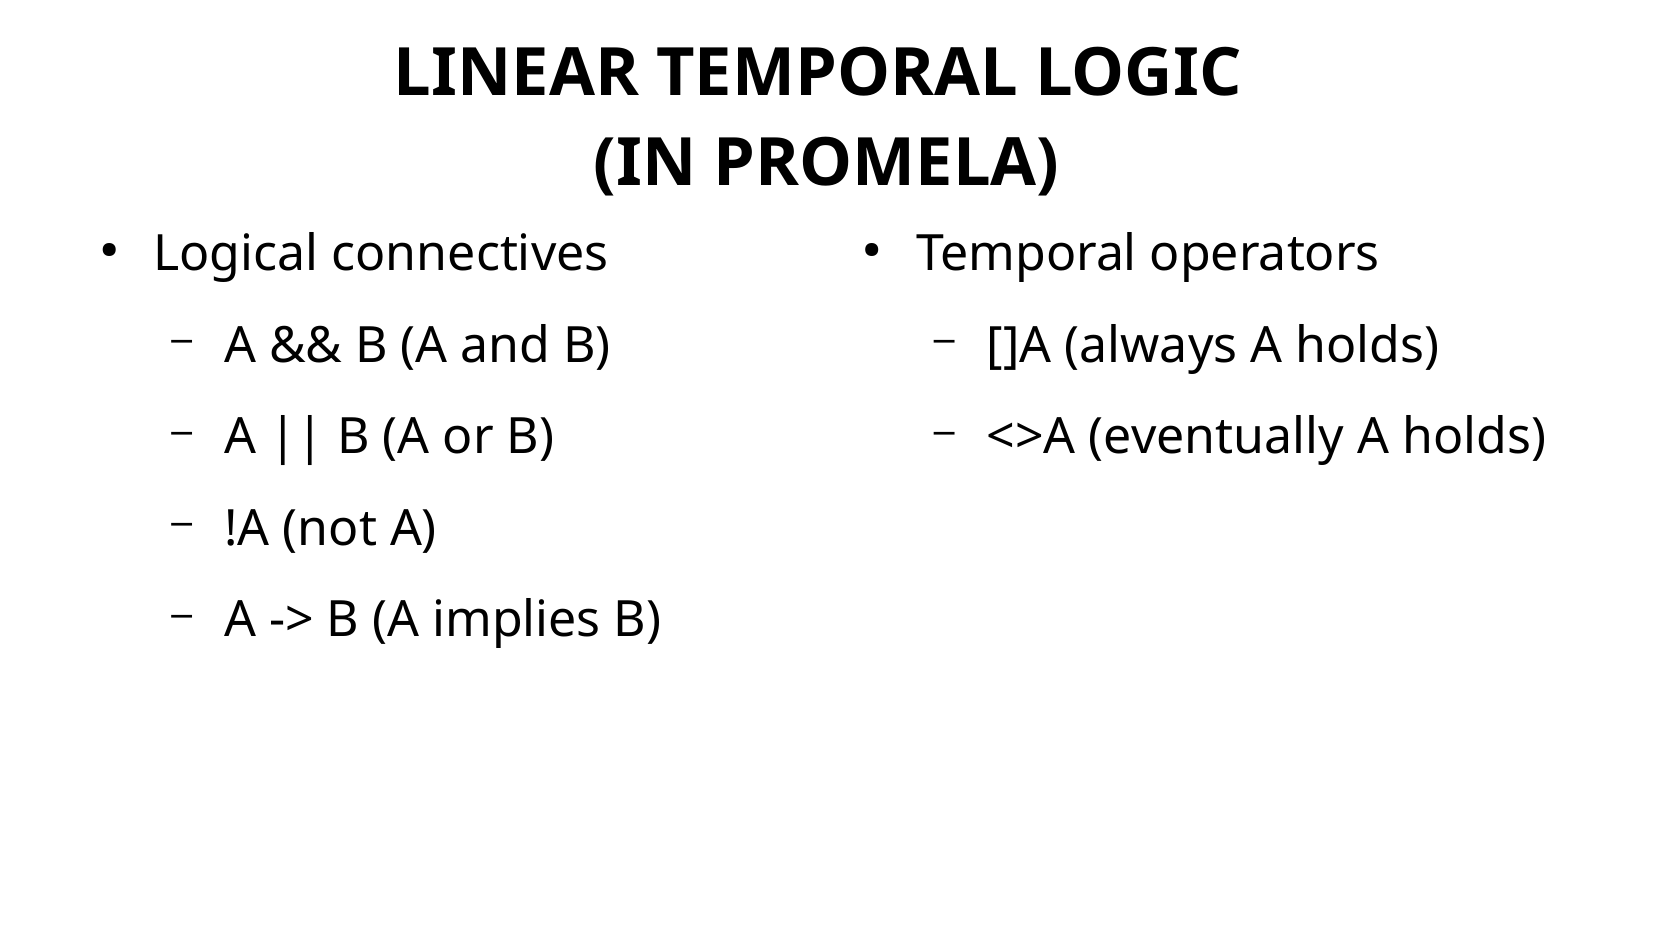

# LINEAR TEMPORAL LOGIC (IN PROMELA)
Logical connectives
A && B (A and B)
A || B (A or B)
!A (not A)
A -> B (A implies B)
Temporal operators
[]A (always A holds)
<>A (eventually A holds)